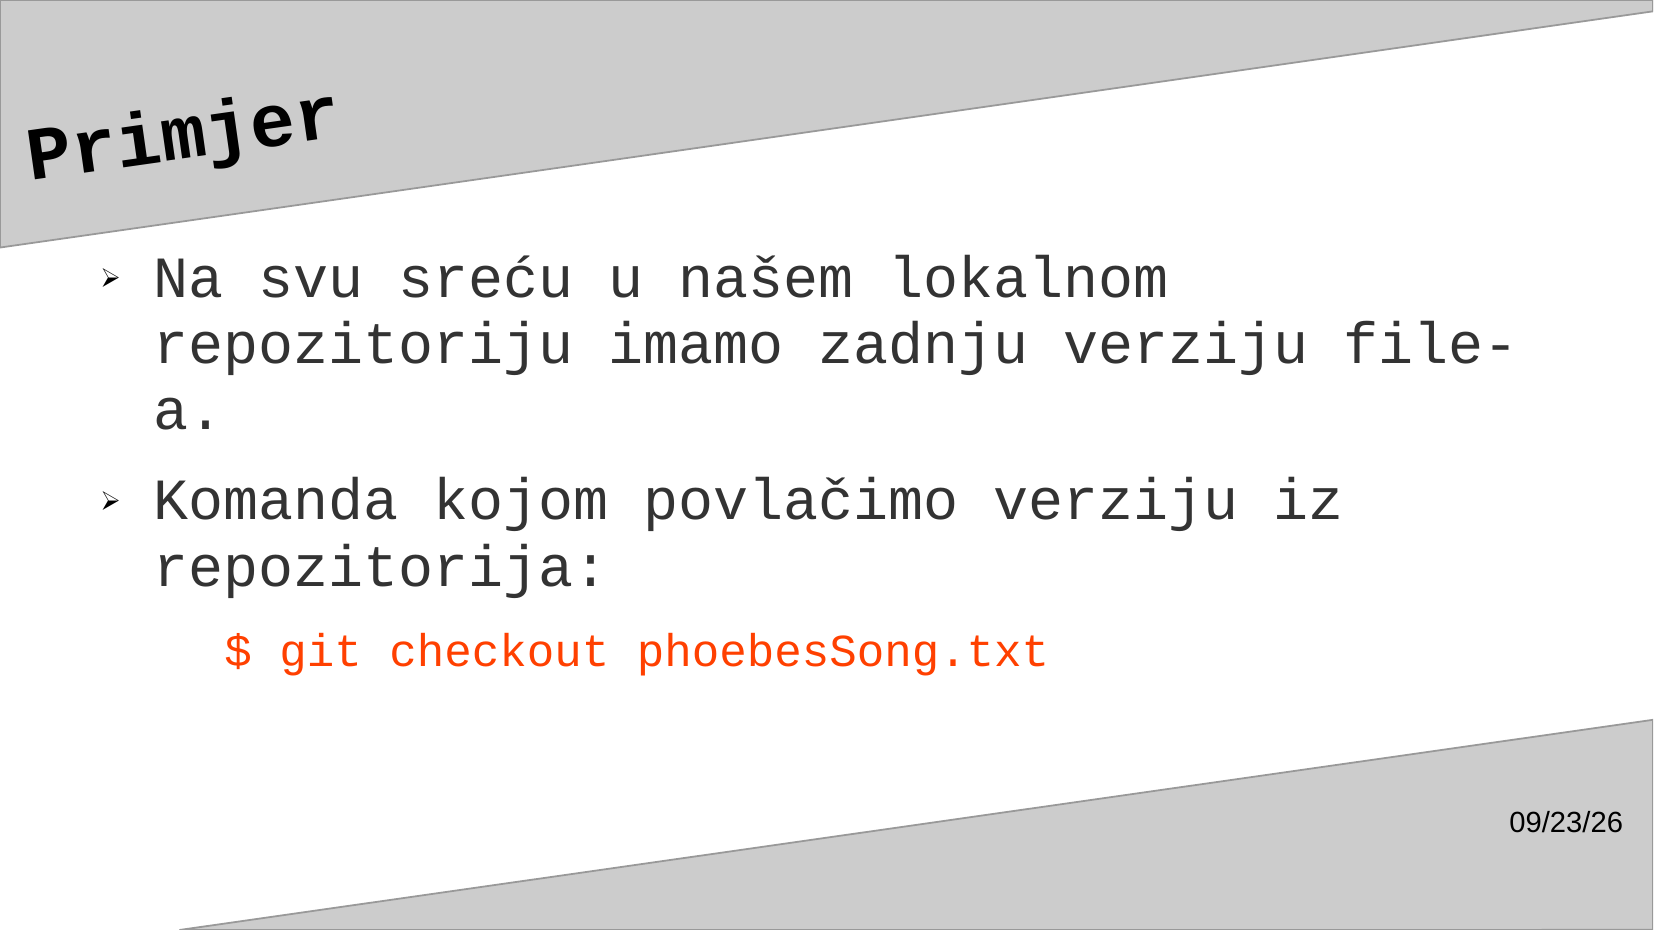

# Primjer
Na svu sreću u našem lokalnom repozitoriju imamo zadnju verziju file-a.
Komanda kojom povlačimo verziju iz repozitorija:
$ git checkout phoebesSong.txt
70